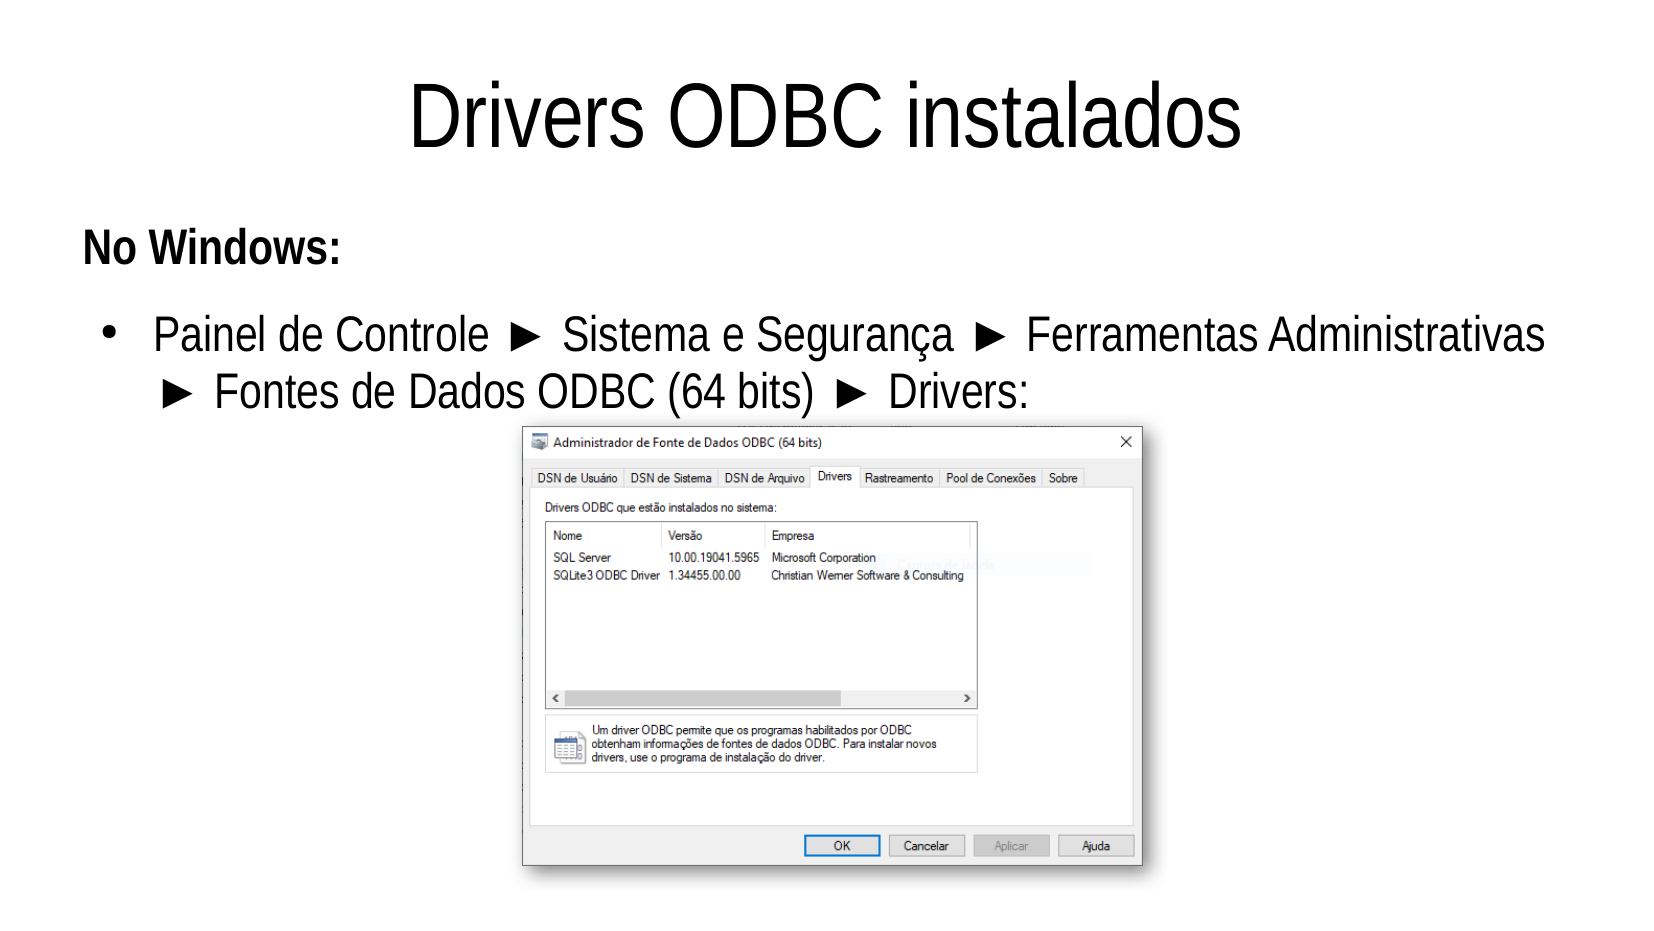

# Drivers ODBC instalados
No Windows:
Painel de Controle ► Sistema e Segurança ► Ferramentas Administrativas ► Fontes de Dados ODBC (64 bits) ► Drivers: